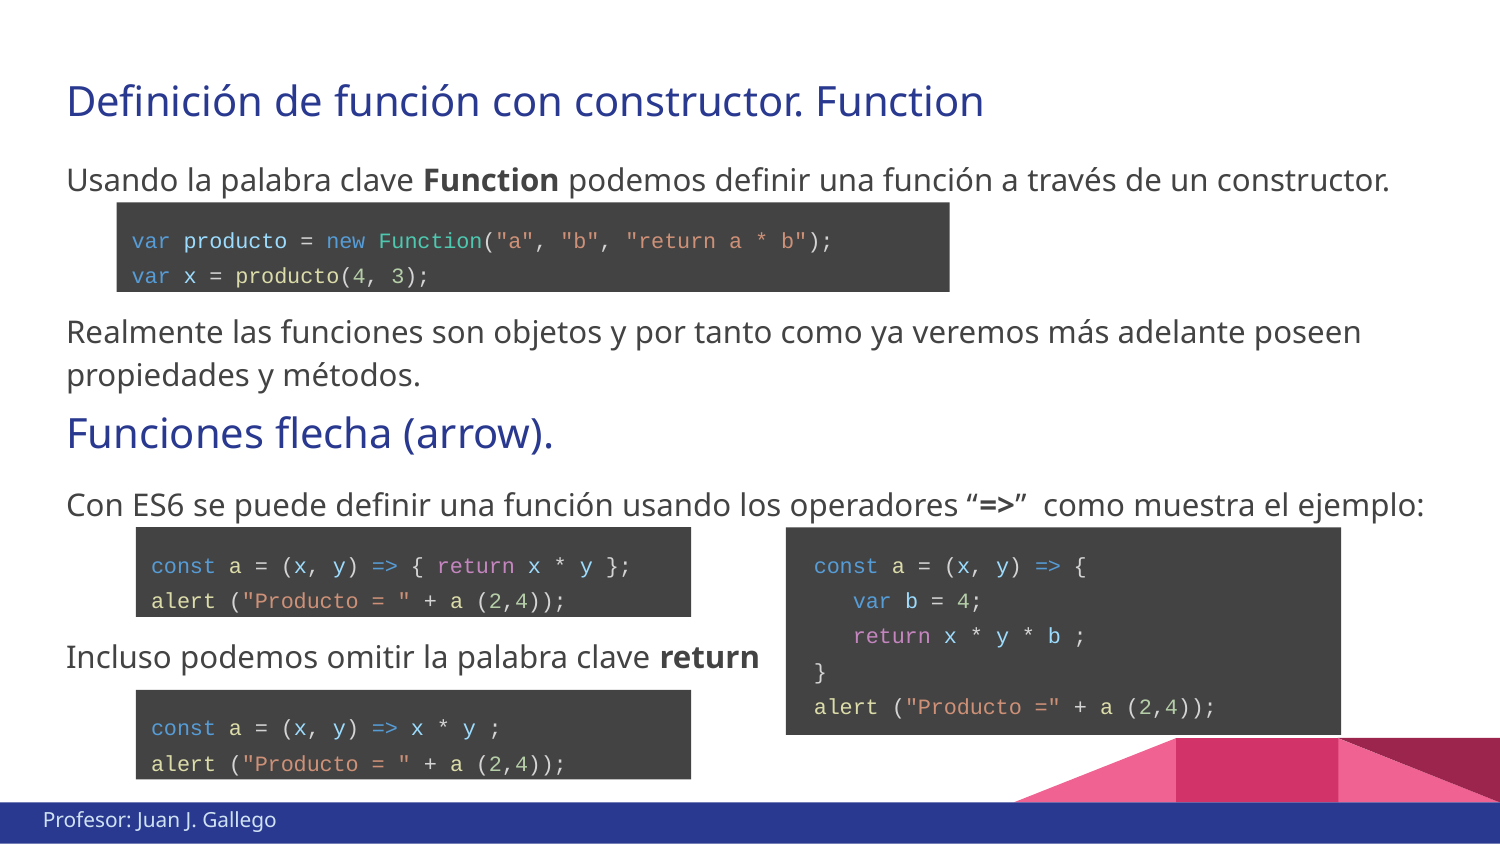

# Definición de función con constructor. Function
Usando la palabra clave Function podemos definir una función a través de un constructor.
Realmente las funciones son objetos y por tanto como ya veremos más adelante poseen propiedades y métodos.
var producto = new Function("a", "b", "return a * b");
var x = producto(4, 3);
Funciones flecha (arrow).
Con ES6 se puede definir una función usando los operadores “=>” como muestra el ejemplo:
Incluso podemos omitir la palabra clave return
const a = (x, y) => { return x * y };
alert ("Producto = " + a (2,4));
 const a = (x, y) => {
 var b = 4;
 return x * y * b ;
 }
 alert ("Producto =" + a (2,4));
const a = (x, y) => x * y ;
alert ("Producto = " + a (2,4));